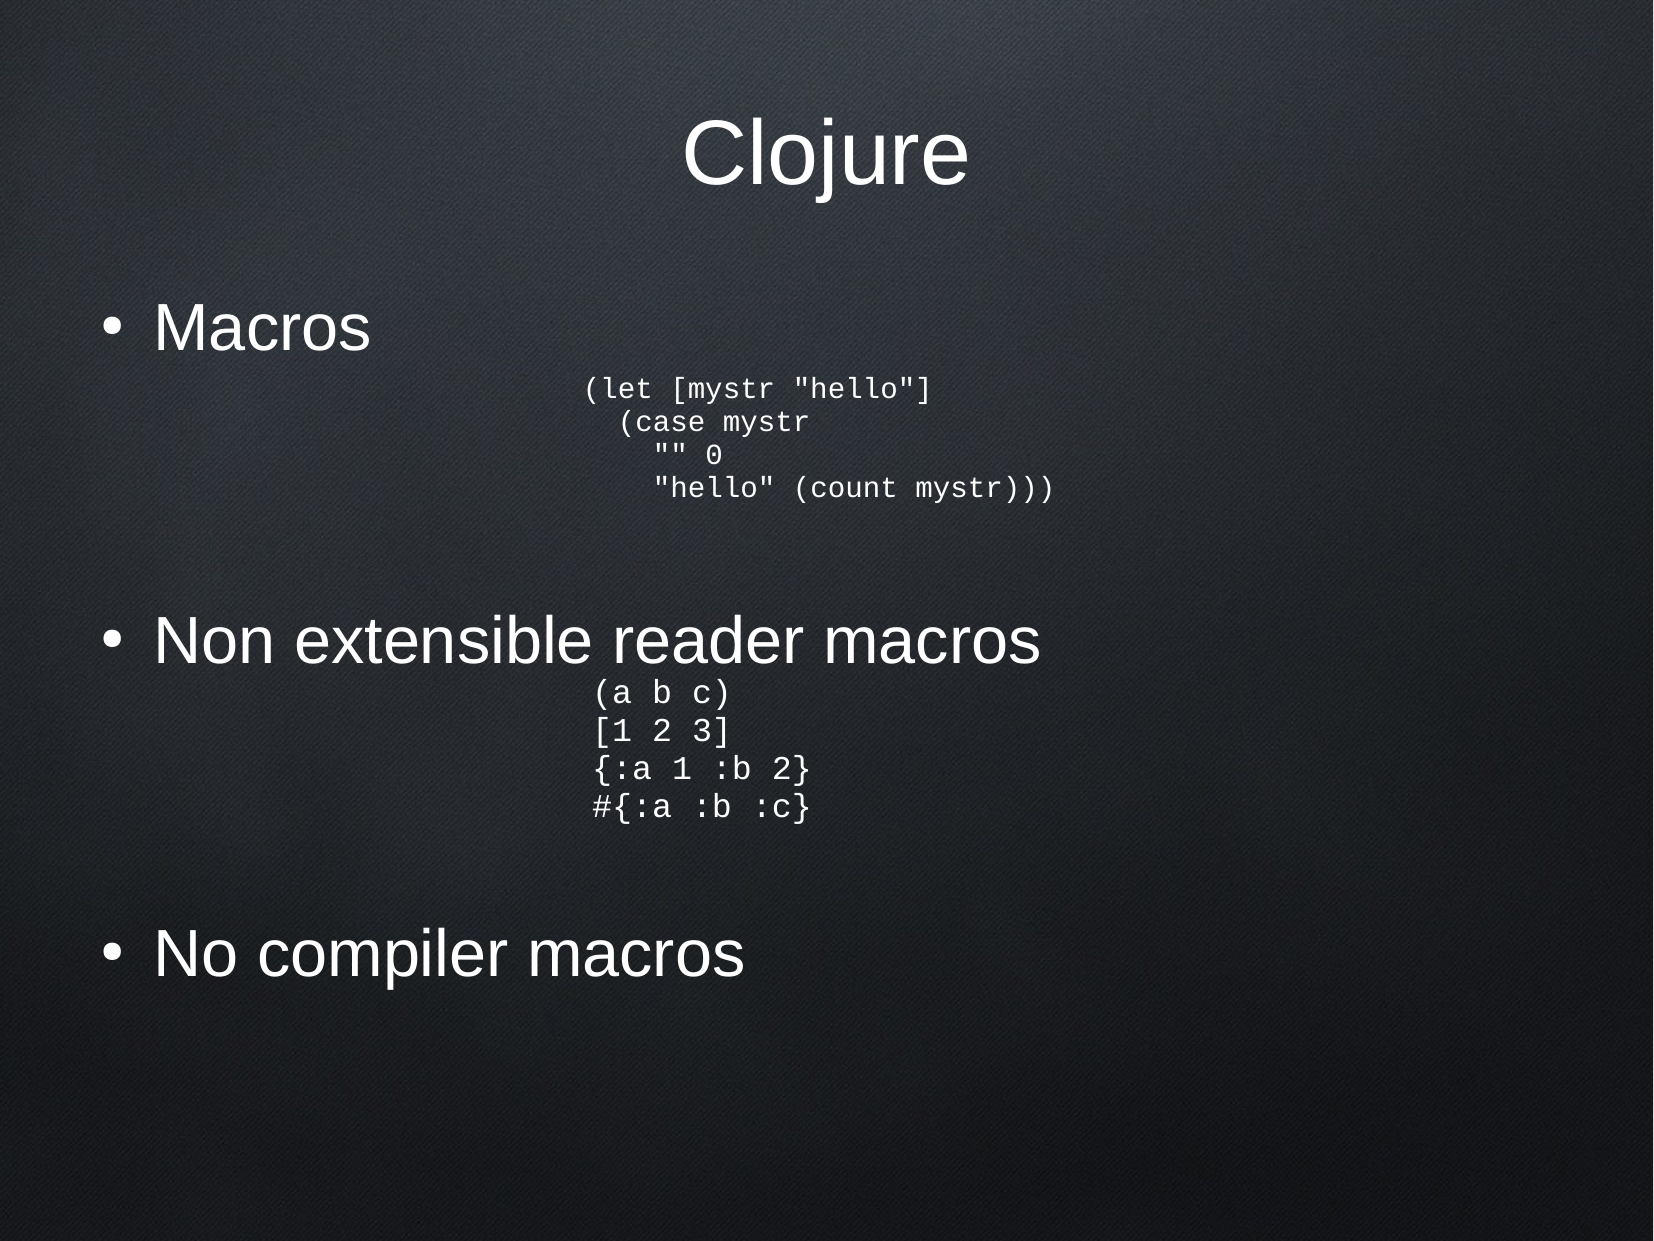

# Clojure
Macros
Non extensible reader macros
No compiler macros
(let [mystr "hello"]
 (case mystr
 "" 0
 "hello" (count mystr)))
(a b c)
[1 2 3]
{:a 1 :b 2}
#{:a :b :c}